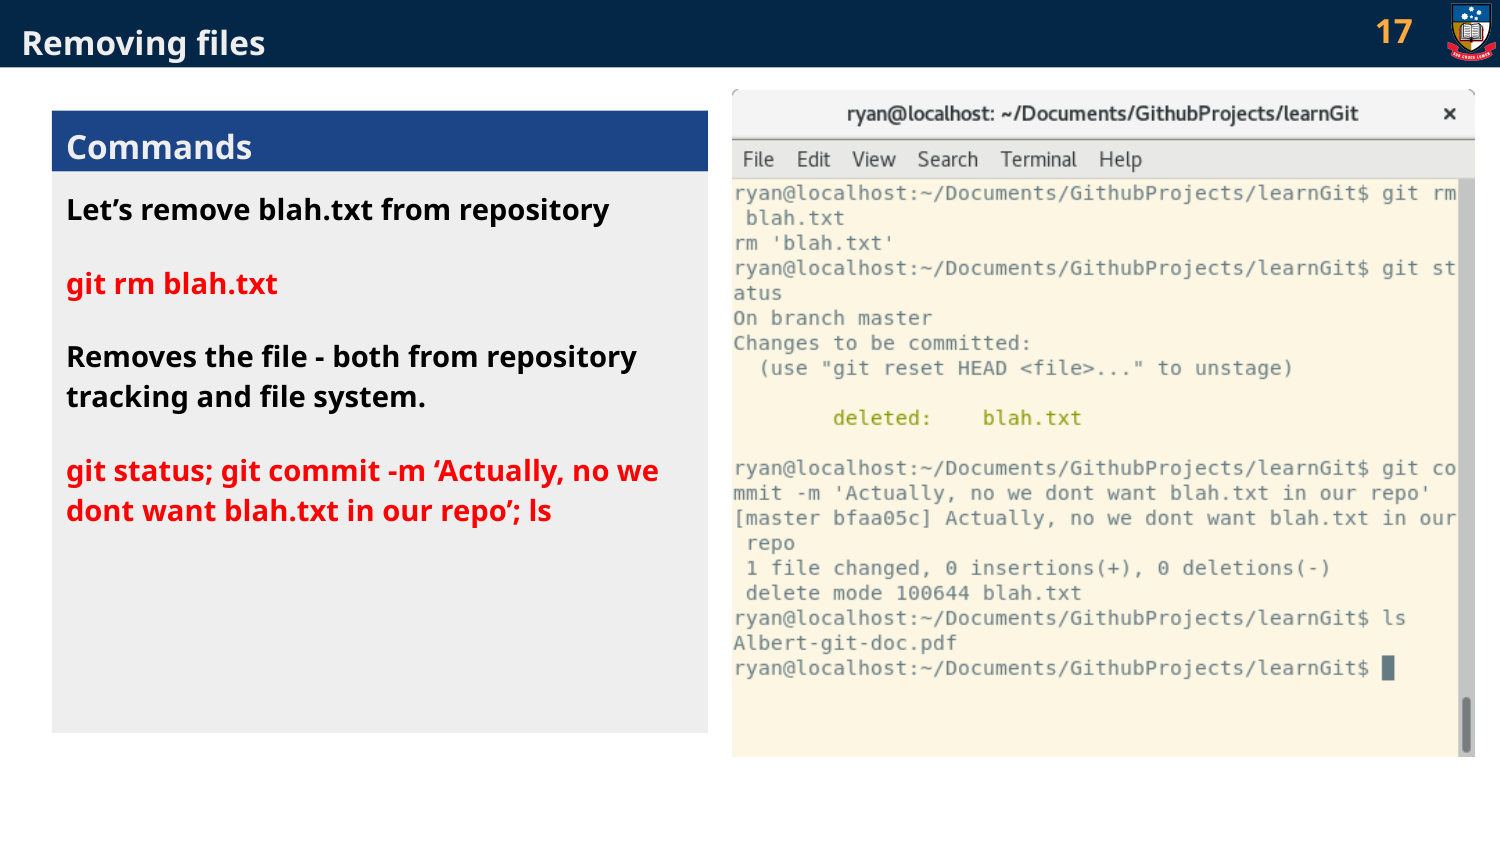

Removing files
# Commands
Let’s remove blah.txt from repository
git rm blah.txt
Removes the file - both from repository tracking and file system.
git status; git commit -m ‘Actually, no we dont want blah.txt in our repo’; ls